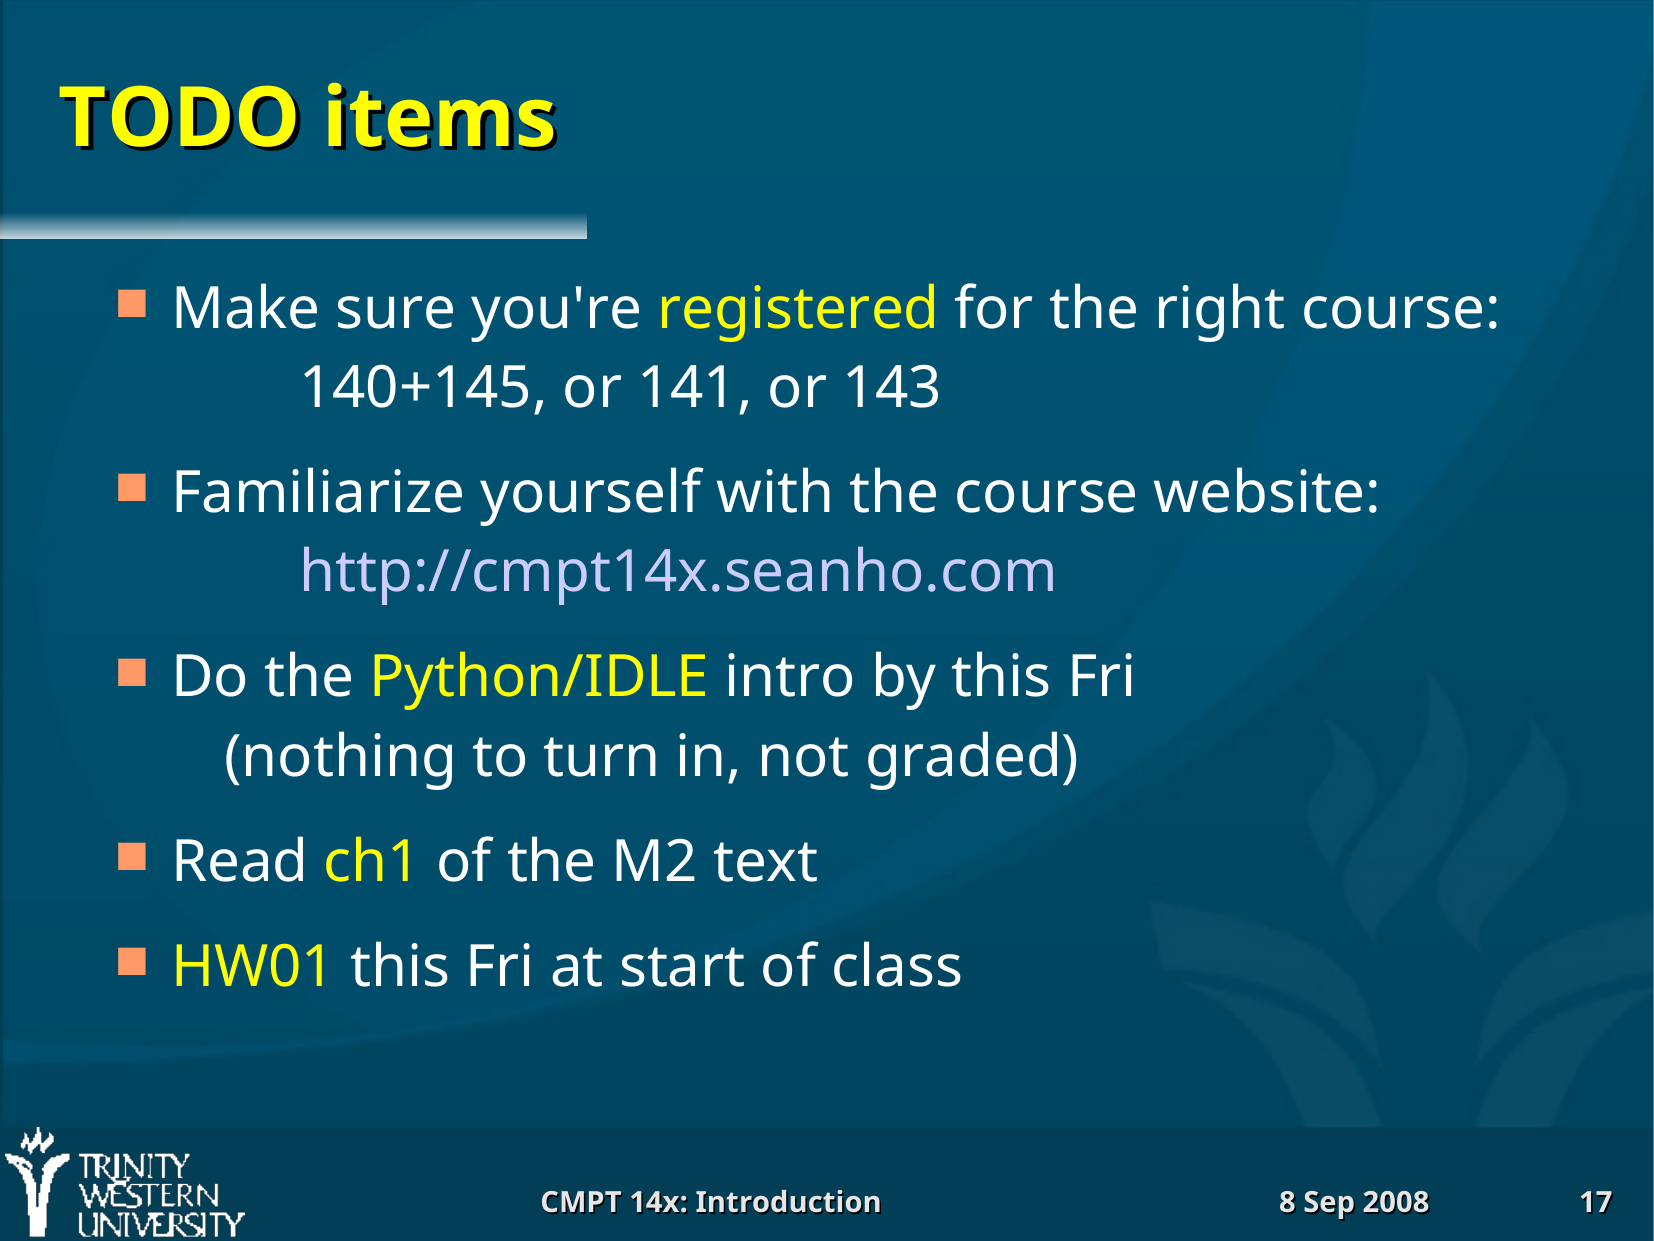

# TODO items
Make sure you're registered for the right course:
	140+145, or 141, or 143
Familiarize yourself with the course website:
	http://cmpt14x.seanho.com
Do the Python/IDLE intro by this Fri
(nothing to turn in, not graded)
Read ch1 of the M2 text
HW01 this Fri at start of class
CMPT 14x: Introduction
8 Sep 2008
17